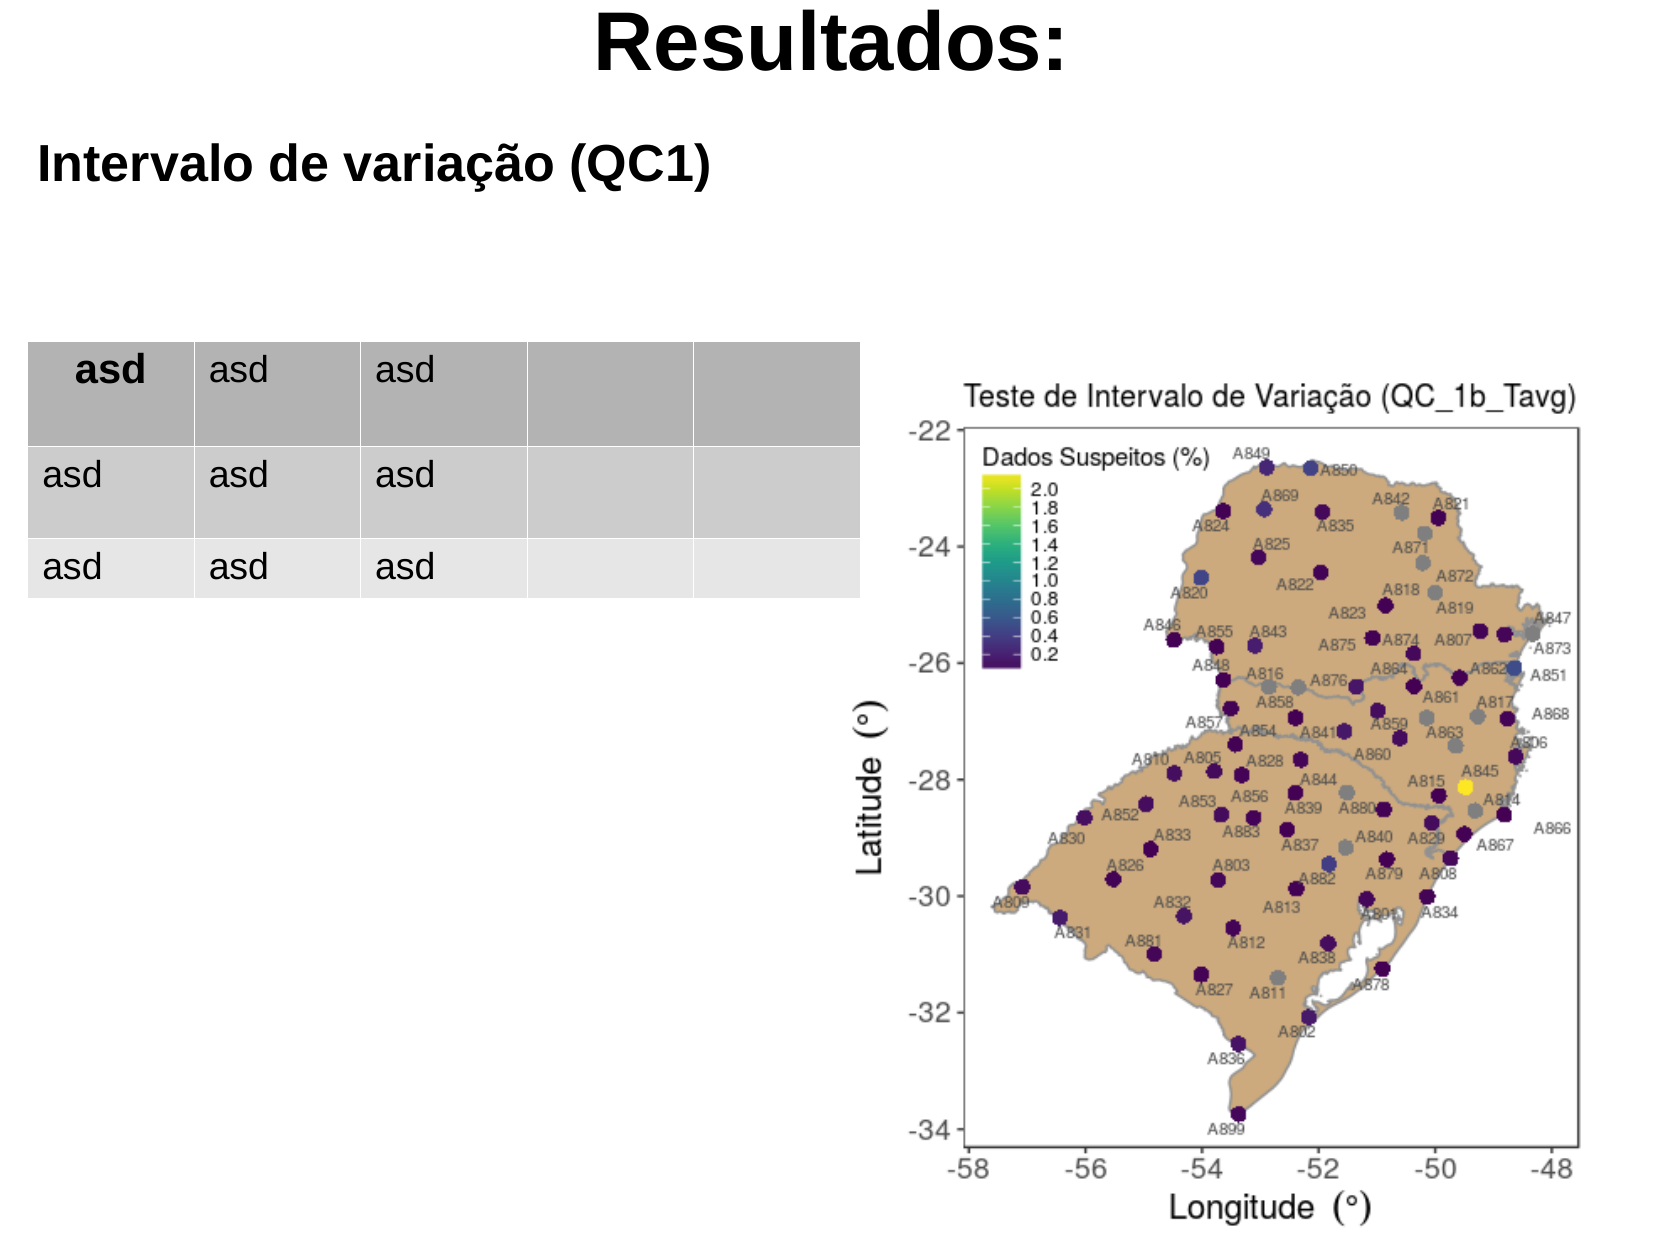

Resultados:
Intervalo de variação (QC1)
| asd | asd | asd | | |
| --- | --- | --- | --- | --- |
| asd | asd | asd | | |
| asd | asd | asd | | |